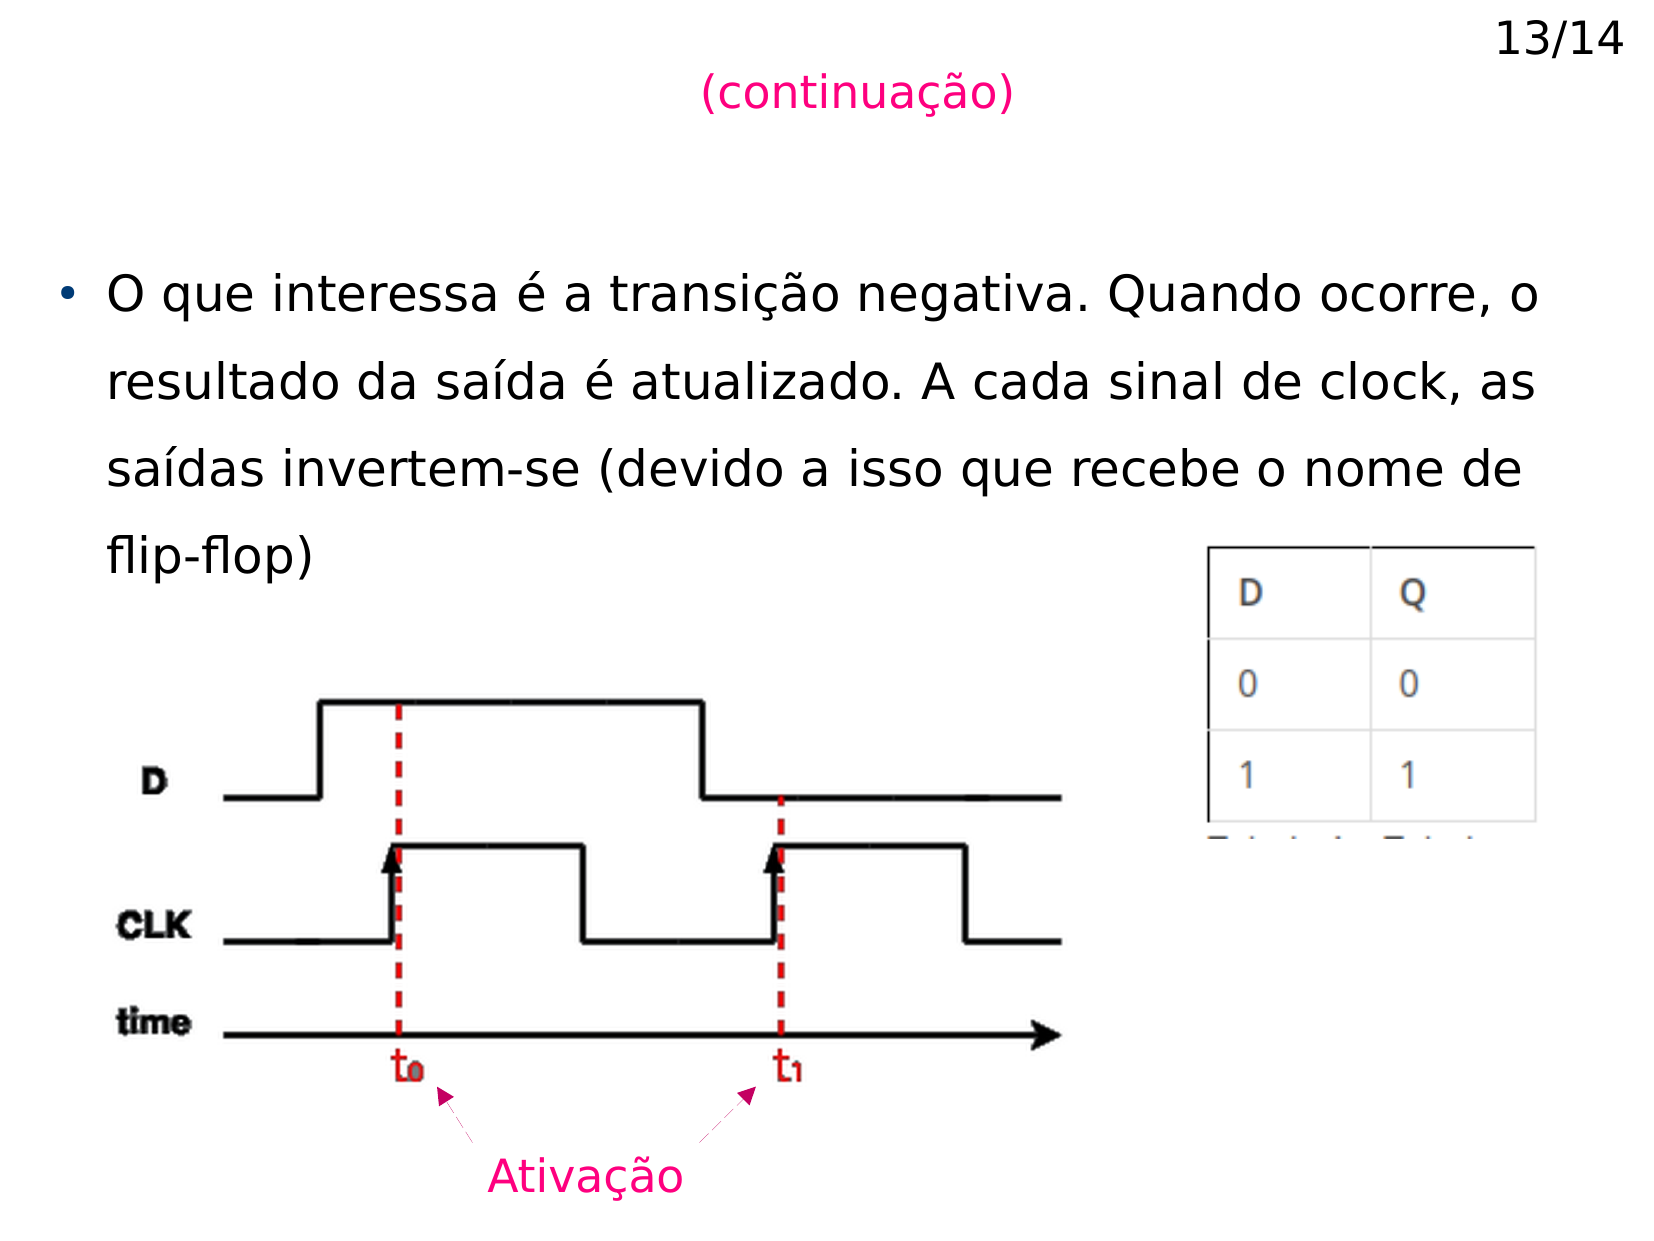

13
#
(continuação)
O que interessa é a transição negativa. Quando ocorre, o resultado da saída é atualizado. A cada sinal de clock, as saídas invertem-se (devido a isso que recebe o nome de flip-flop)
Ativação